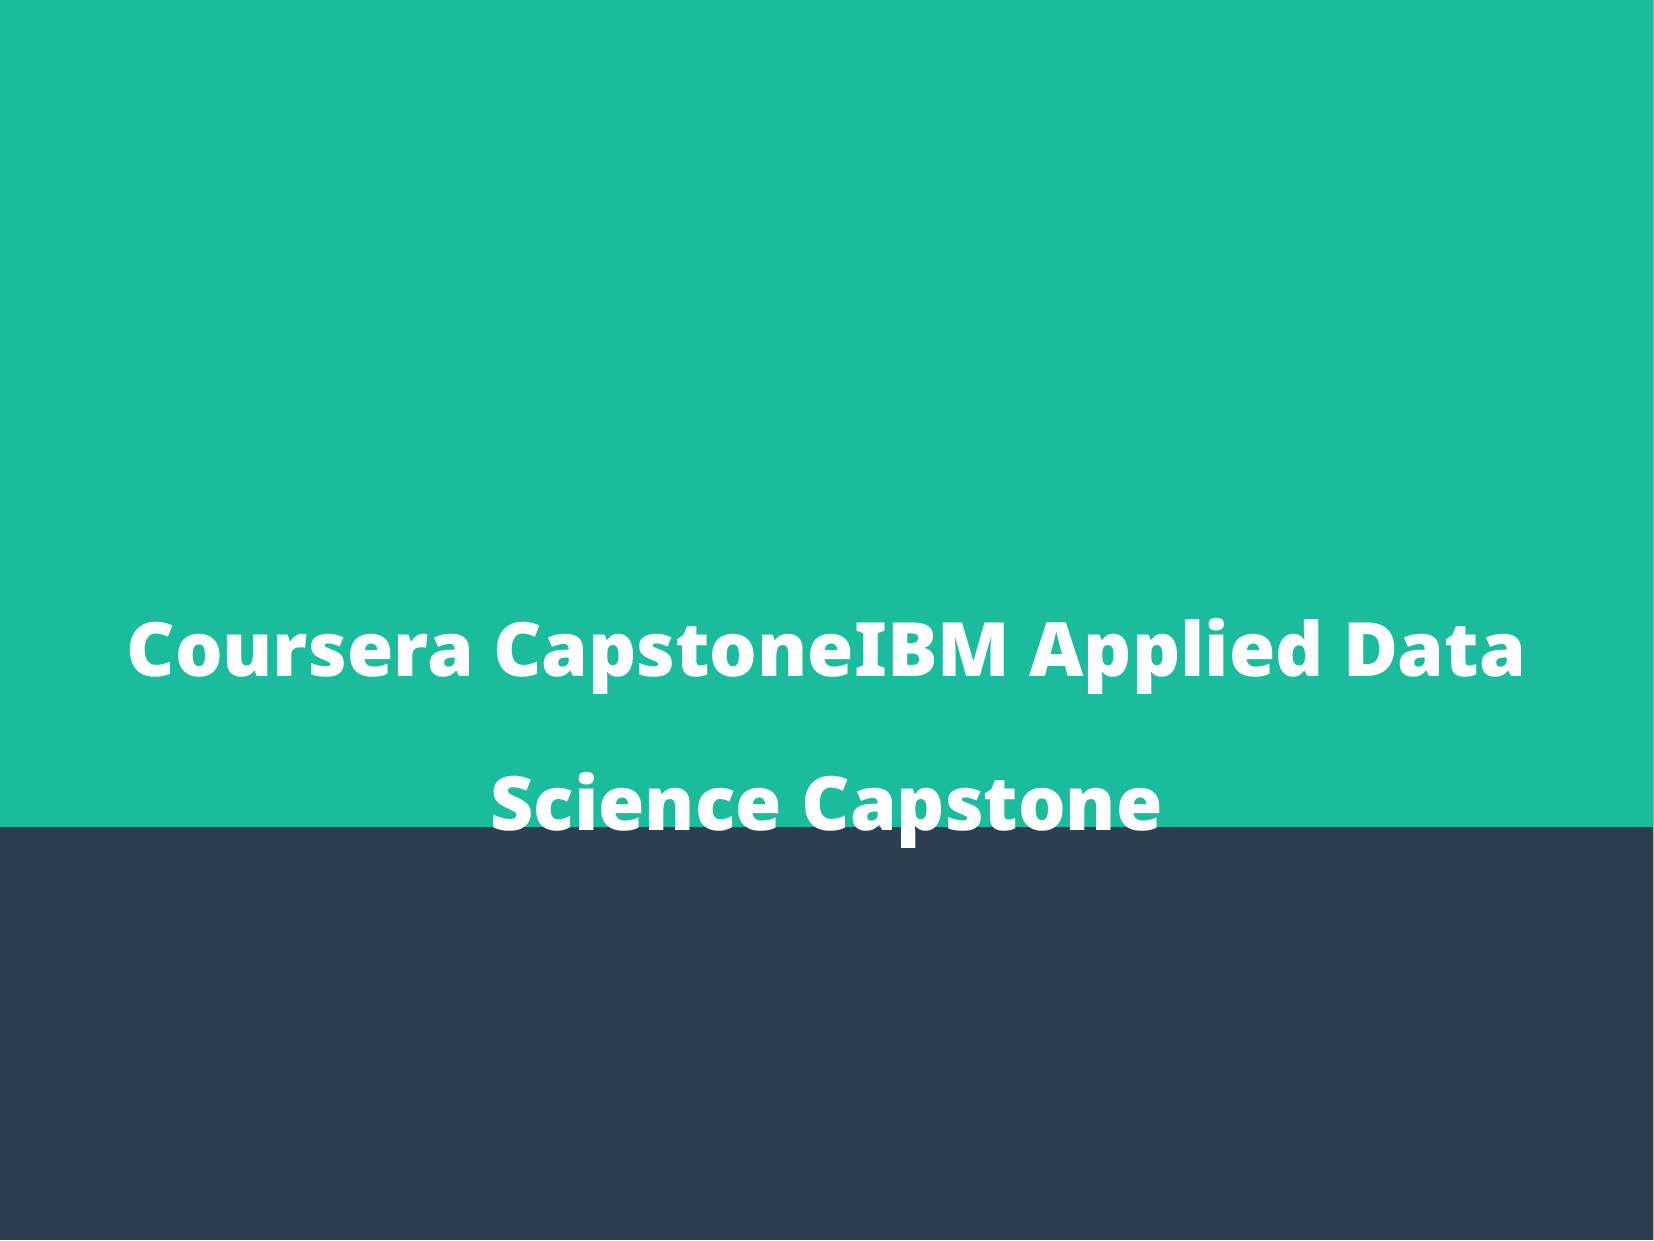

# Coursera CapstoneIBM Applied Data Science Capstone